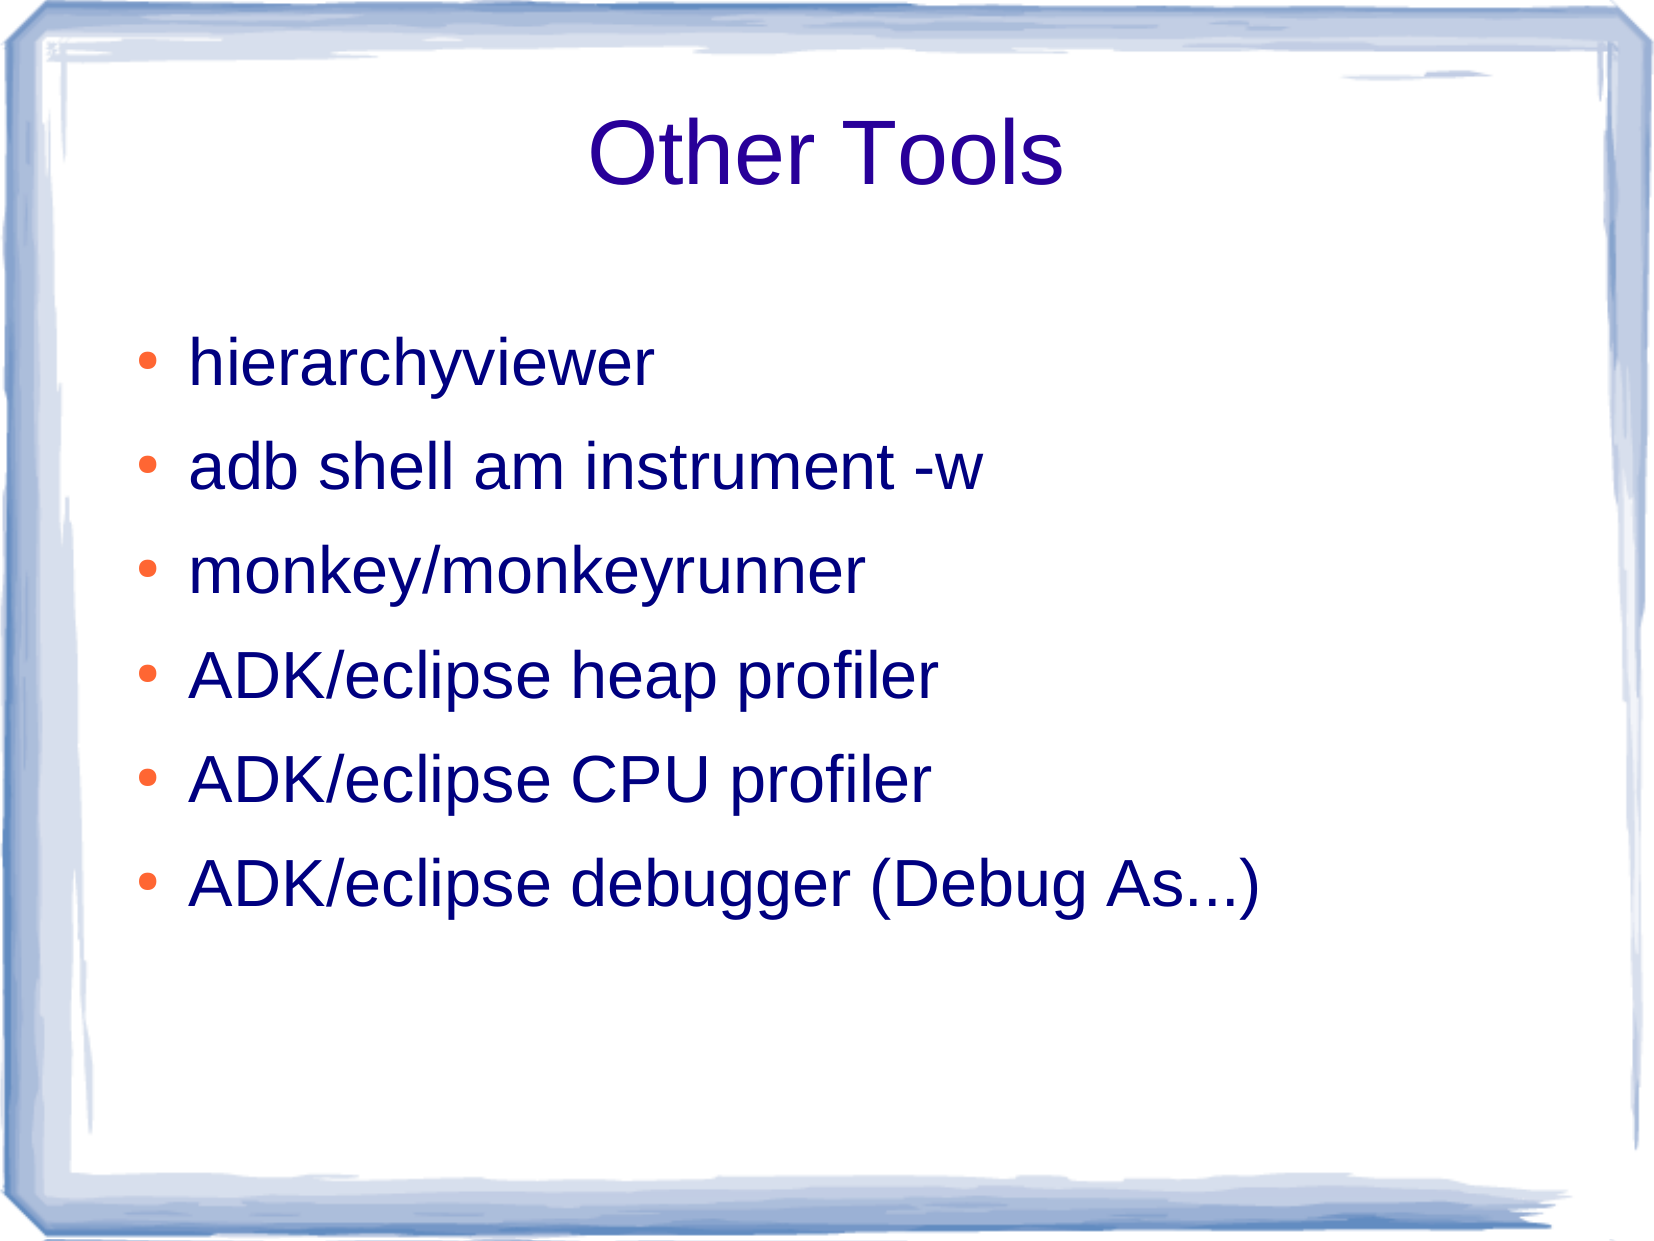

# Other Tools
hierarchyviewer
adb shell am instrument -w
monkey/monkeyrunner
ADK/eclipse heap profiler
ADK/eclipse CPU profiler
ADK/eclipse debugger (Debug As...)